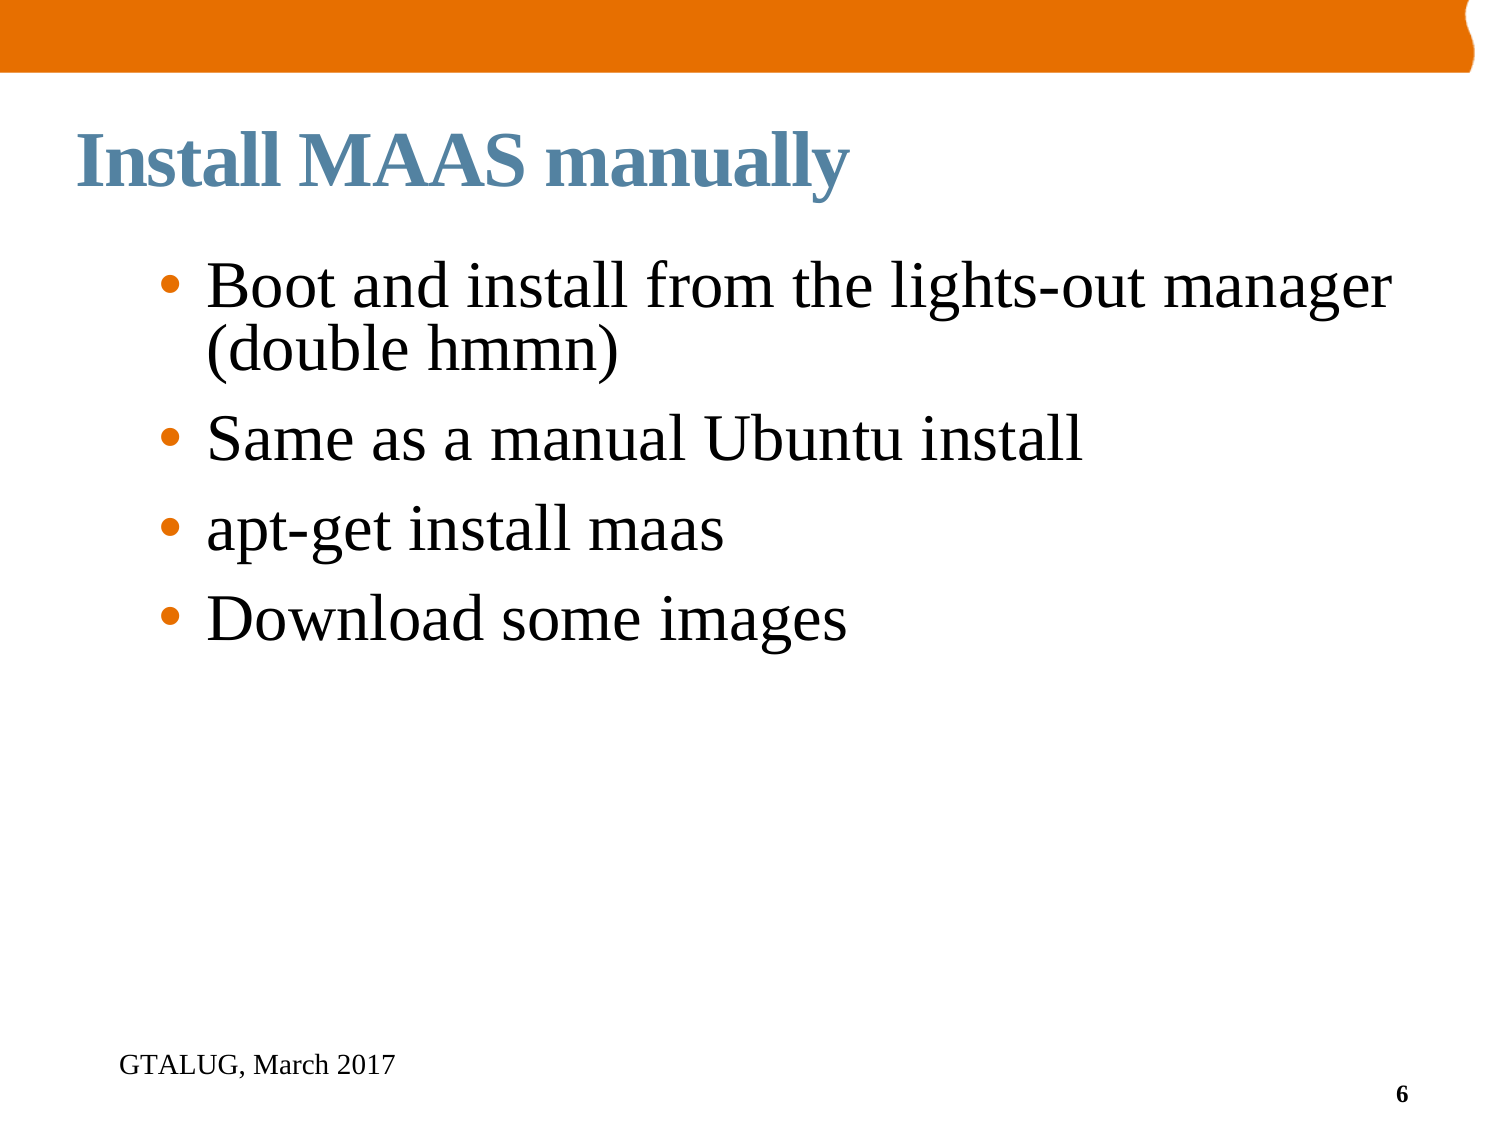

# Install MAAS manually
Boot and install from the lights-out manager (double hmmn)
Same as a manual Ubuntu install
apt-get install maas
Download some images